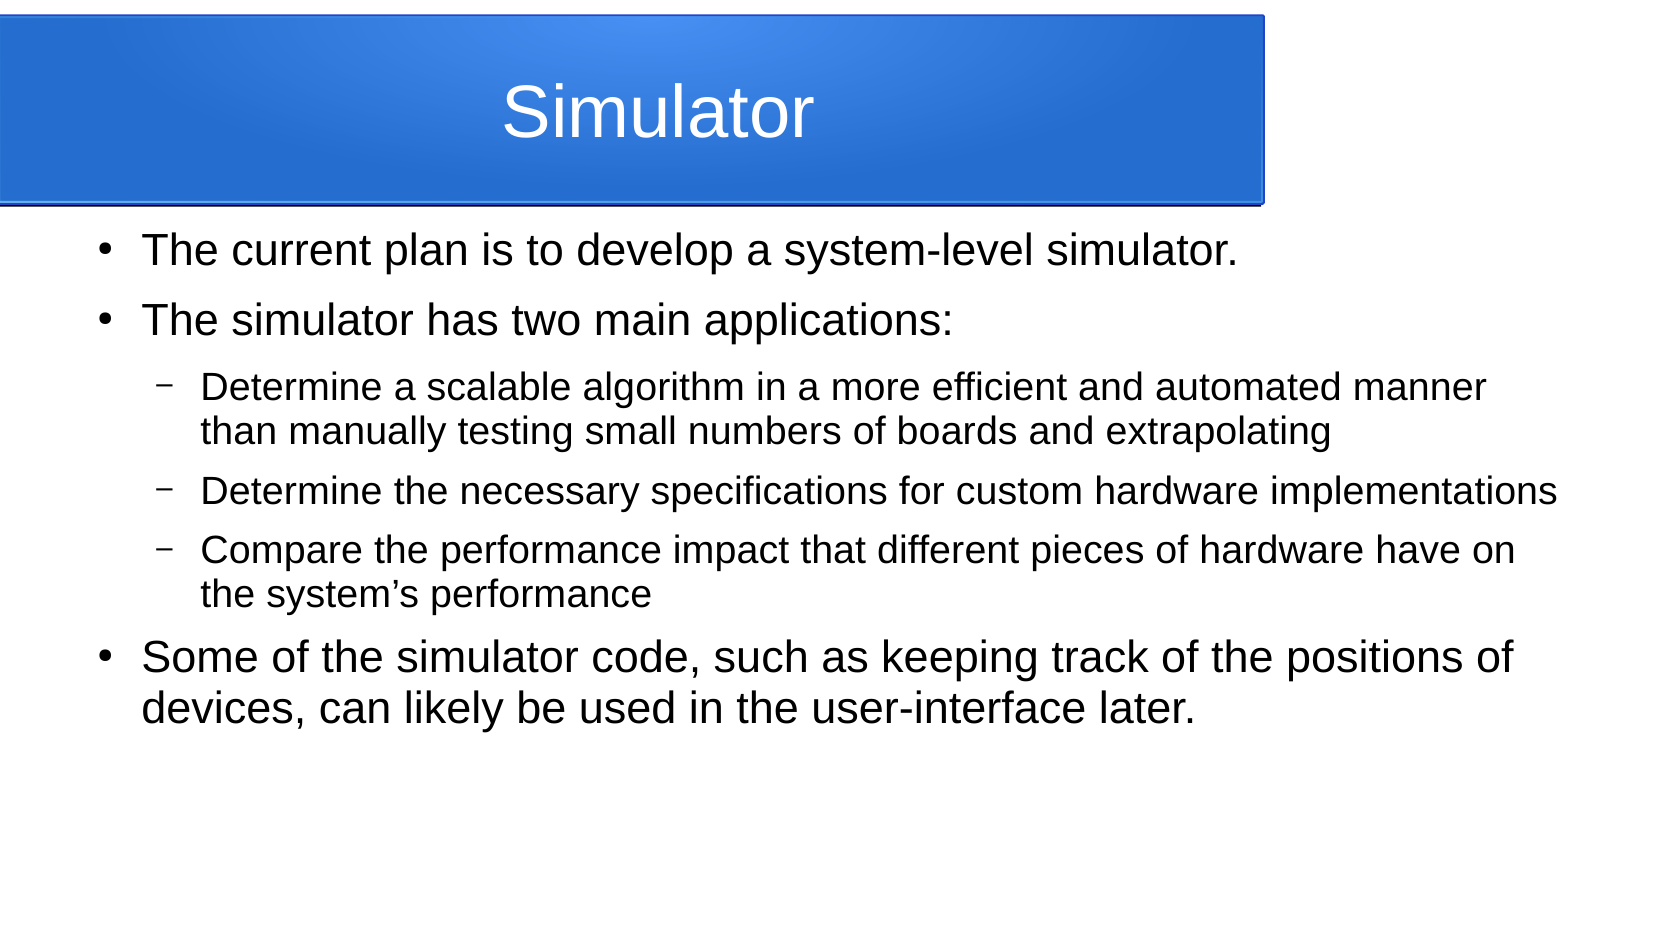

# Simulator
The current plan is to develop a system-level simulator.
The simulator has two main applications:
Determine a scalable algorithm in a more efficient and automated manner than manually testing small numbers of boards and extrapolating
Determine the necessary specifications for custom hardware implementations
Compare the performance impact that different pieces of hardware have on the system’s performance
Some of the simulator code, such as keeping track of the positions of devices, can likely be used in the user-interface later.